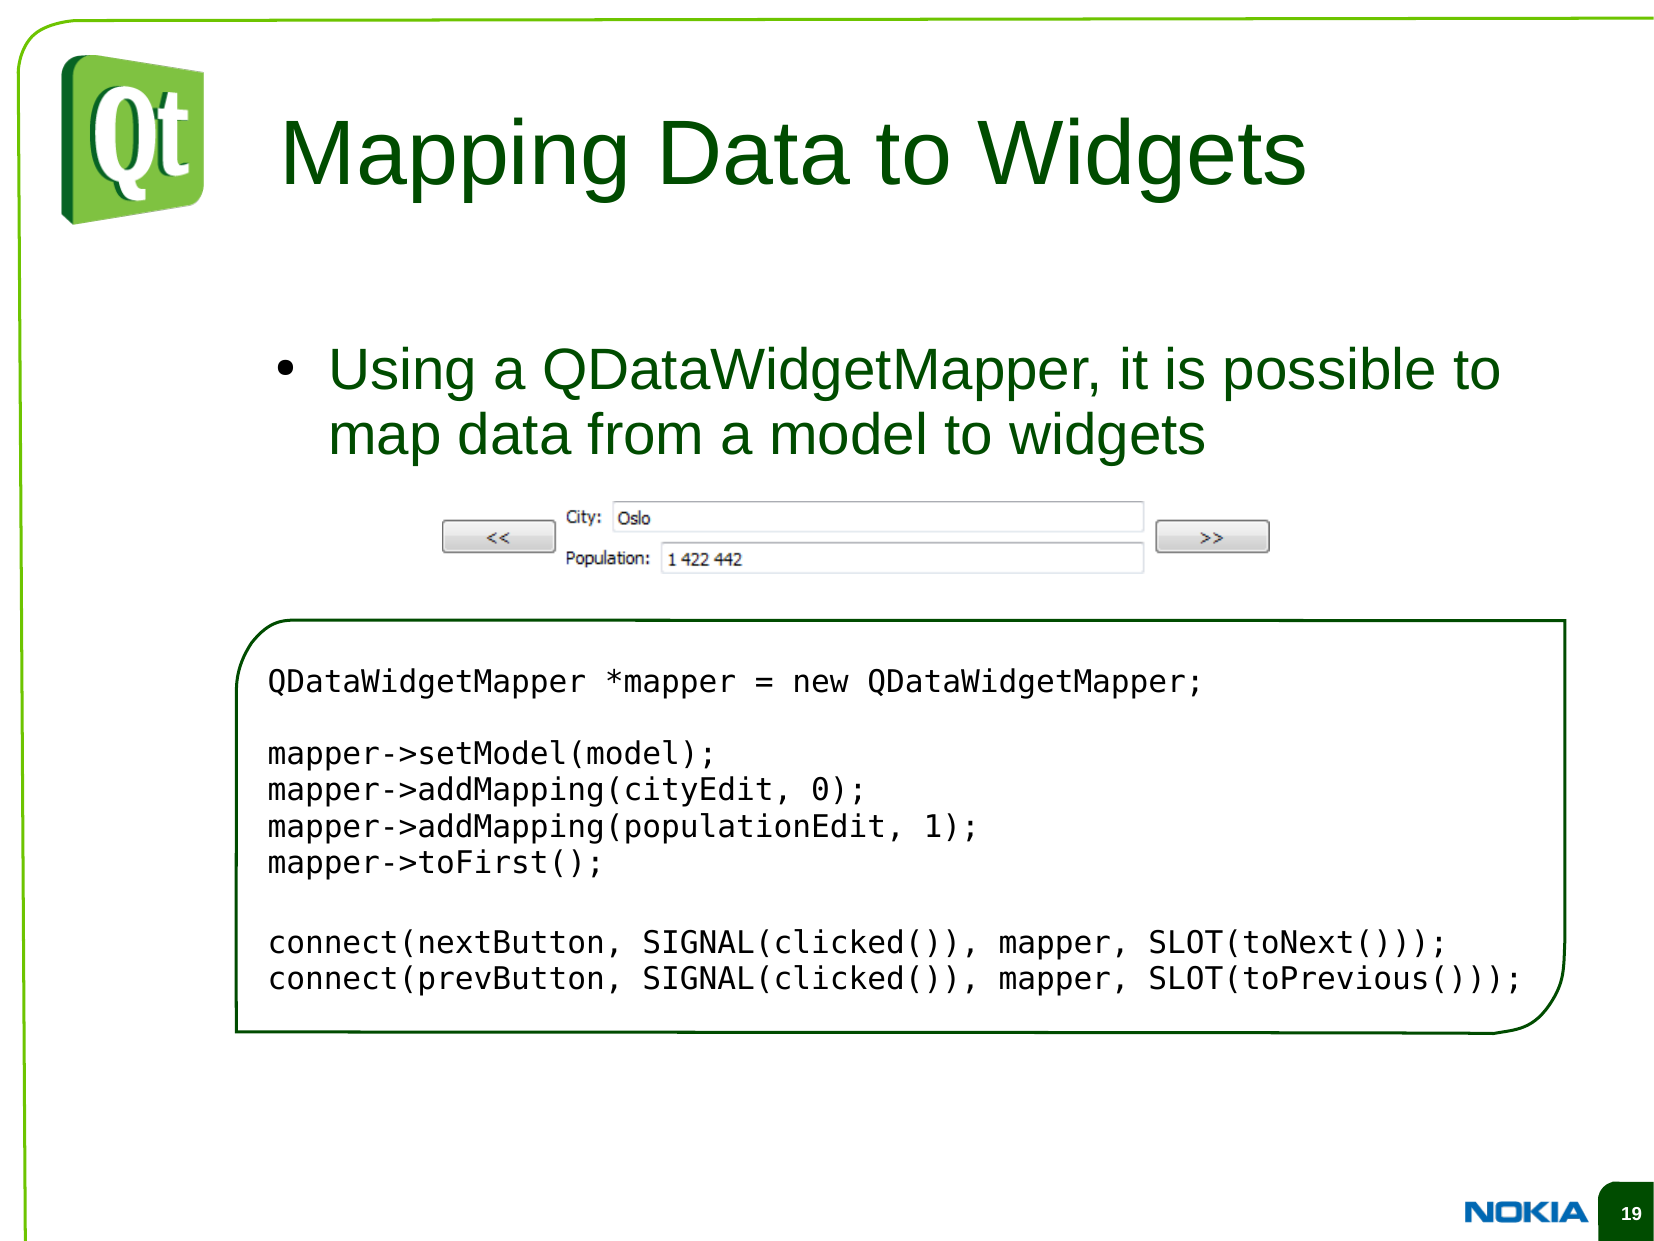

# Mapping Data to Widgets
Using a QDataWidgetMapper, it is possible to map data from a model to widgets
QDataWidgetMapper *mapper = new QDataWidgetMapper;
mapper->setModel(model);
mapper->addMapping(cityEdit, 0);
mapper->addMapping(populationEdit, 1);
mapper->toFirst();
connect(nextButton, SIGNAL(clicked()), mapper, SLOT(toNext()));
connect(prevButton, SIGNAL(clicked()), mapper, SLOT(toPrevious()));